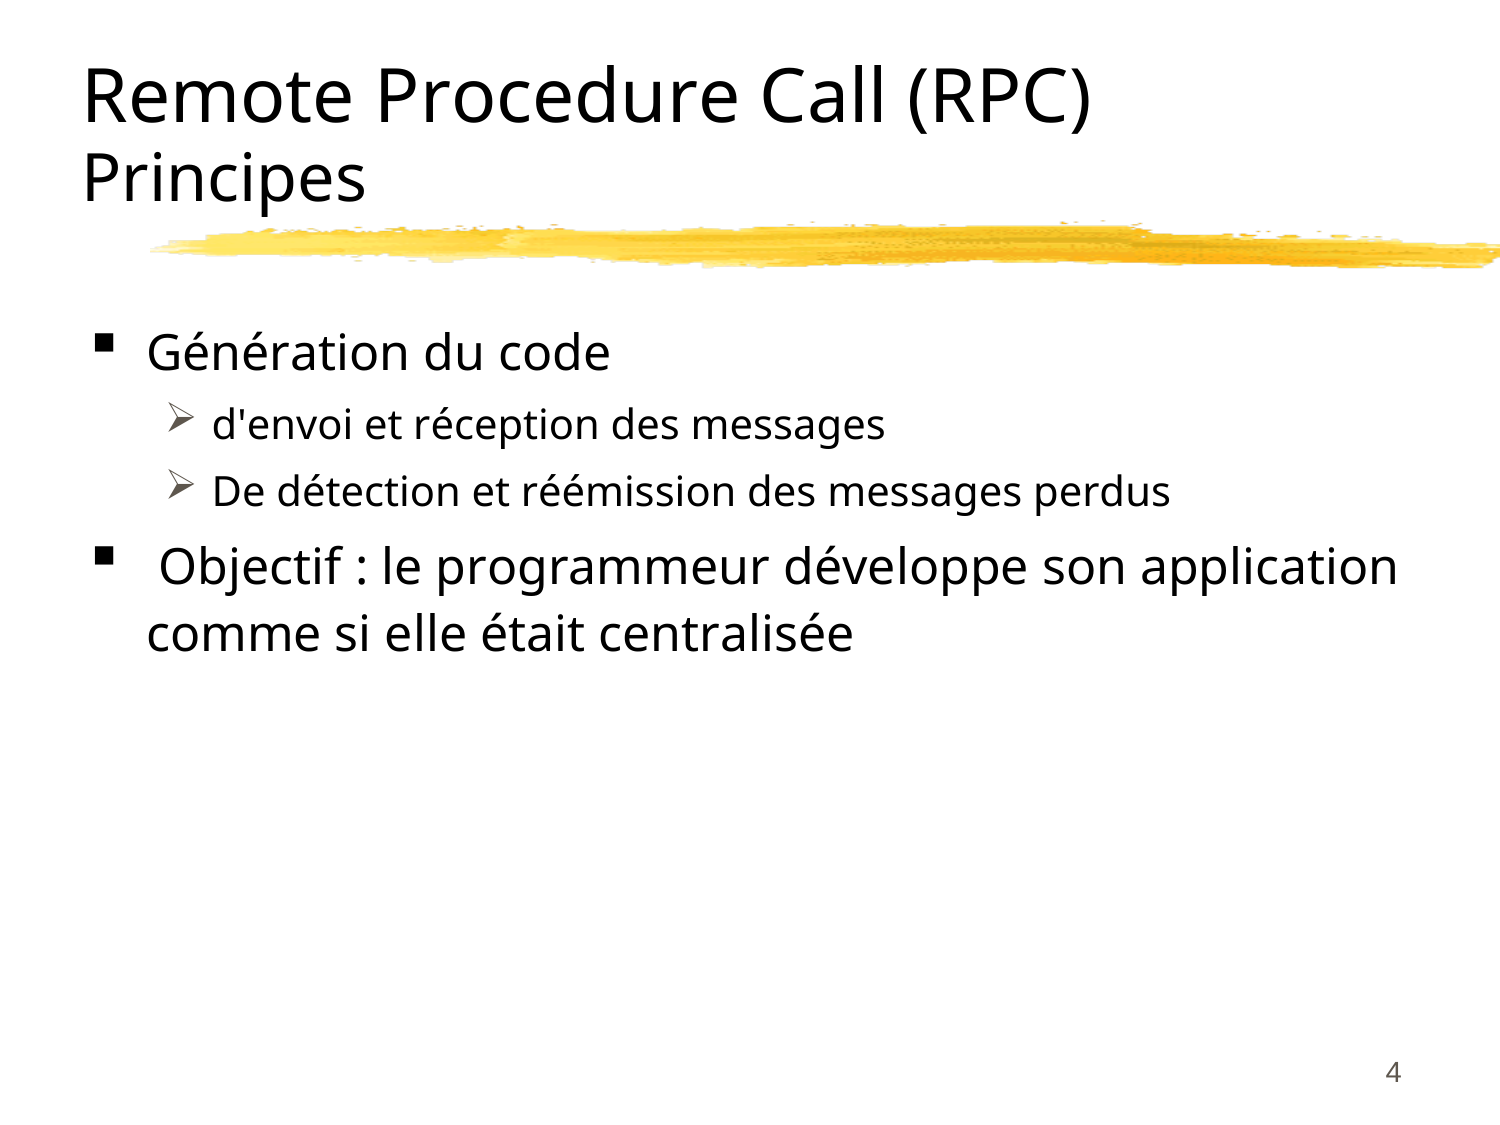

# Remote Procedure Call (RPC) Principes
Génération du code
d'envoi et réception des messages
De détection et réémission des messages perdus
 Objectif : le programmeur développe son application comme si elle était centralisée